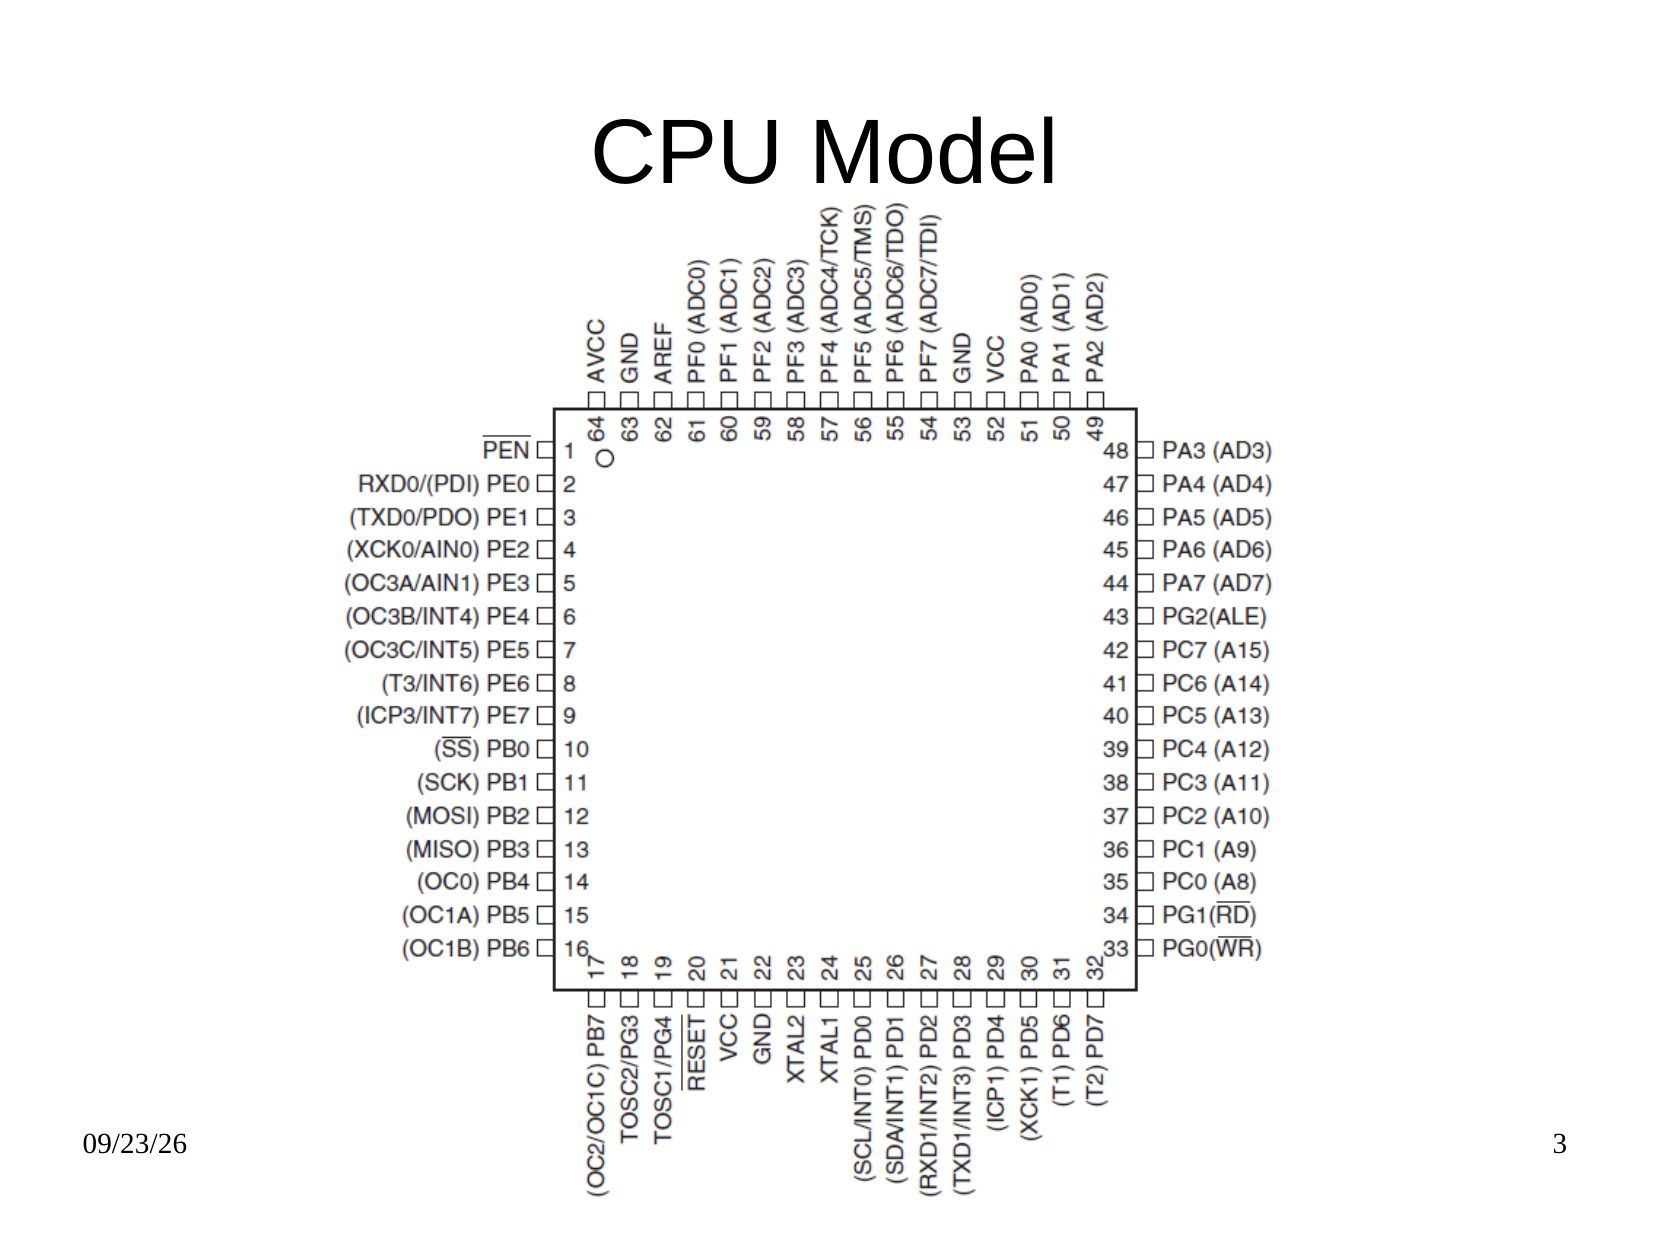

# CPU Model
CS3468, Qijun Gu
3